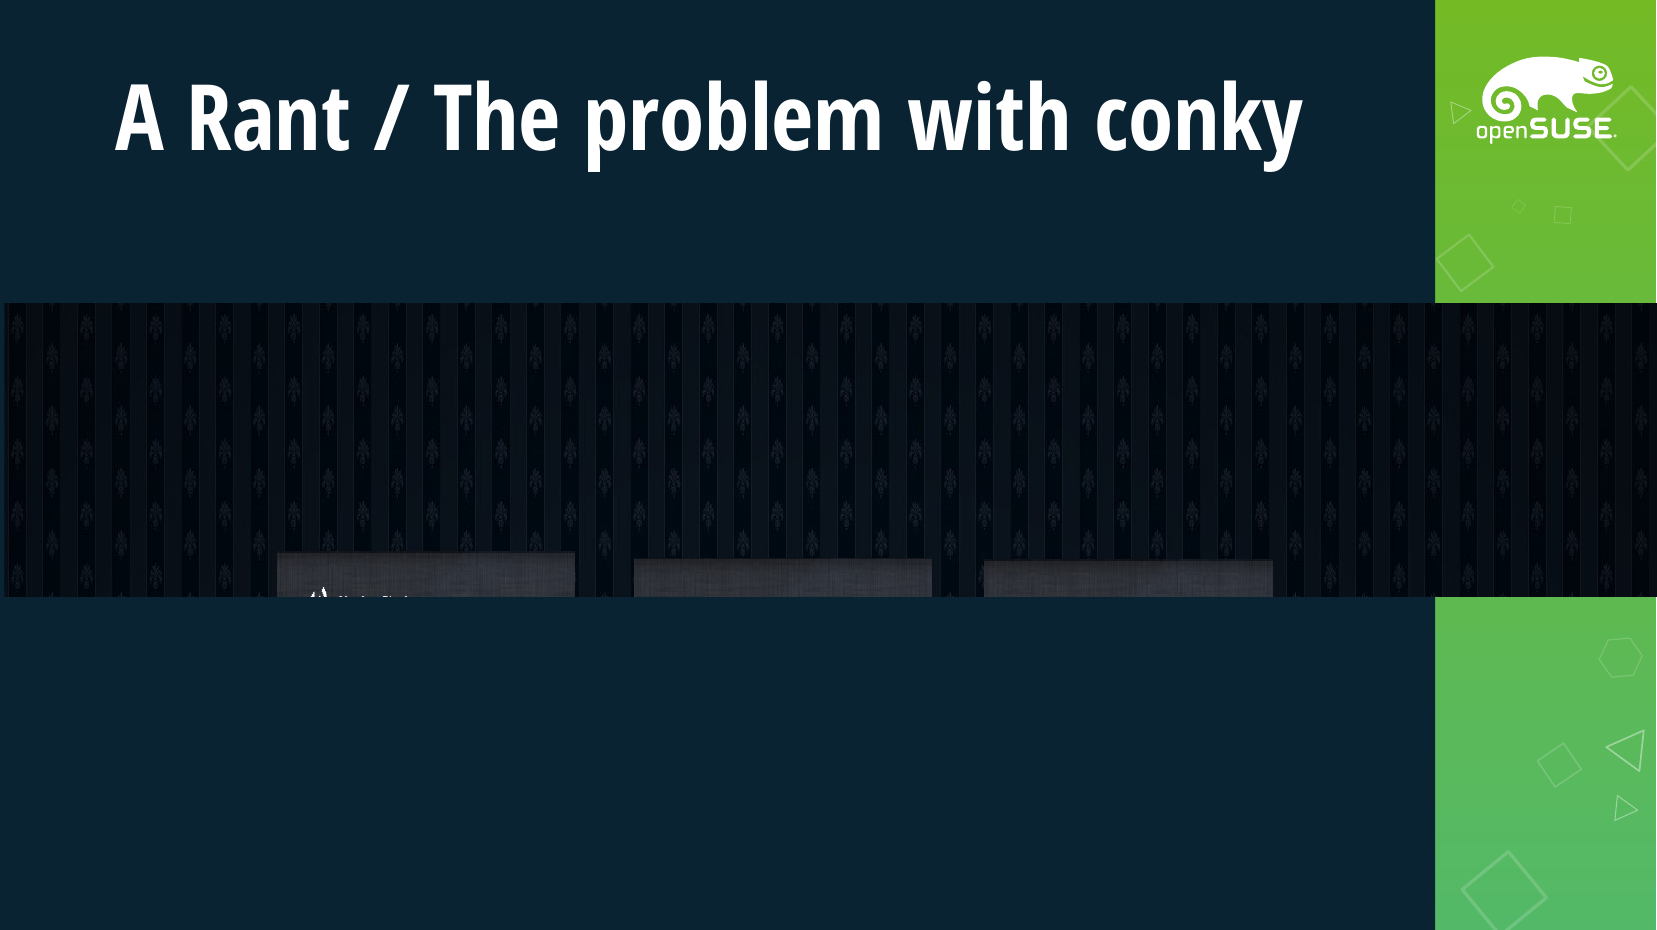

# A Rant / The problem with conky